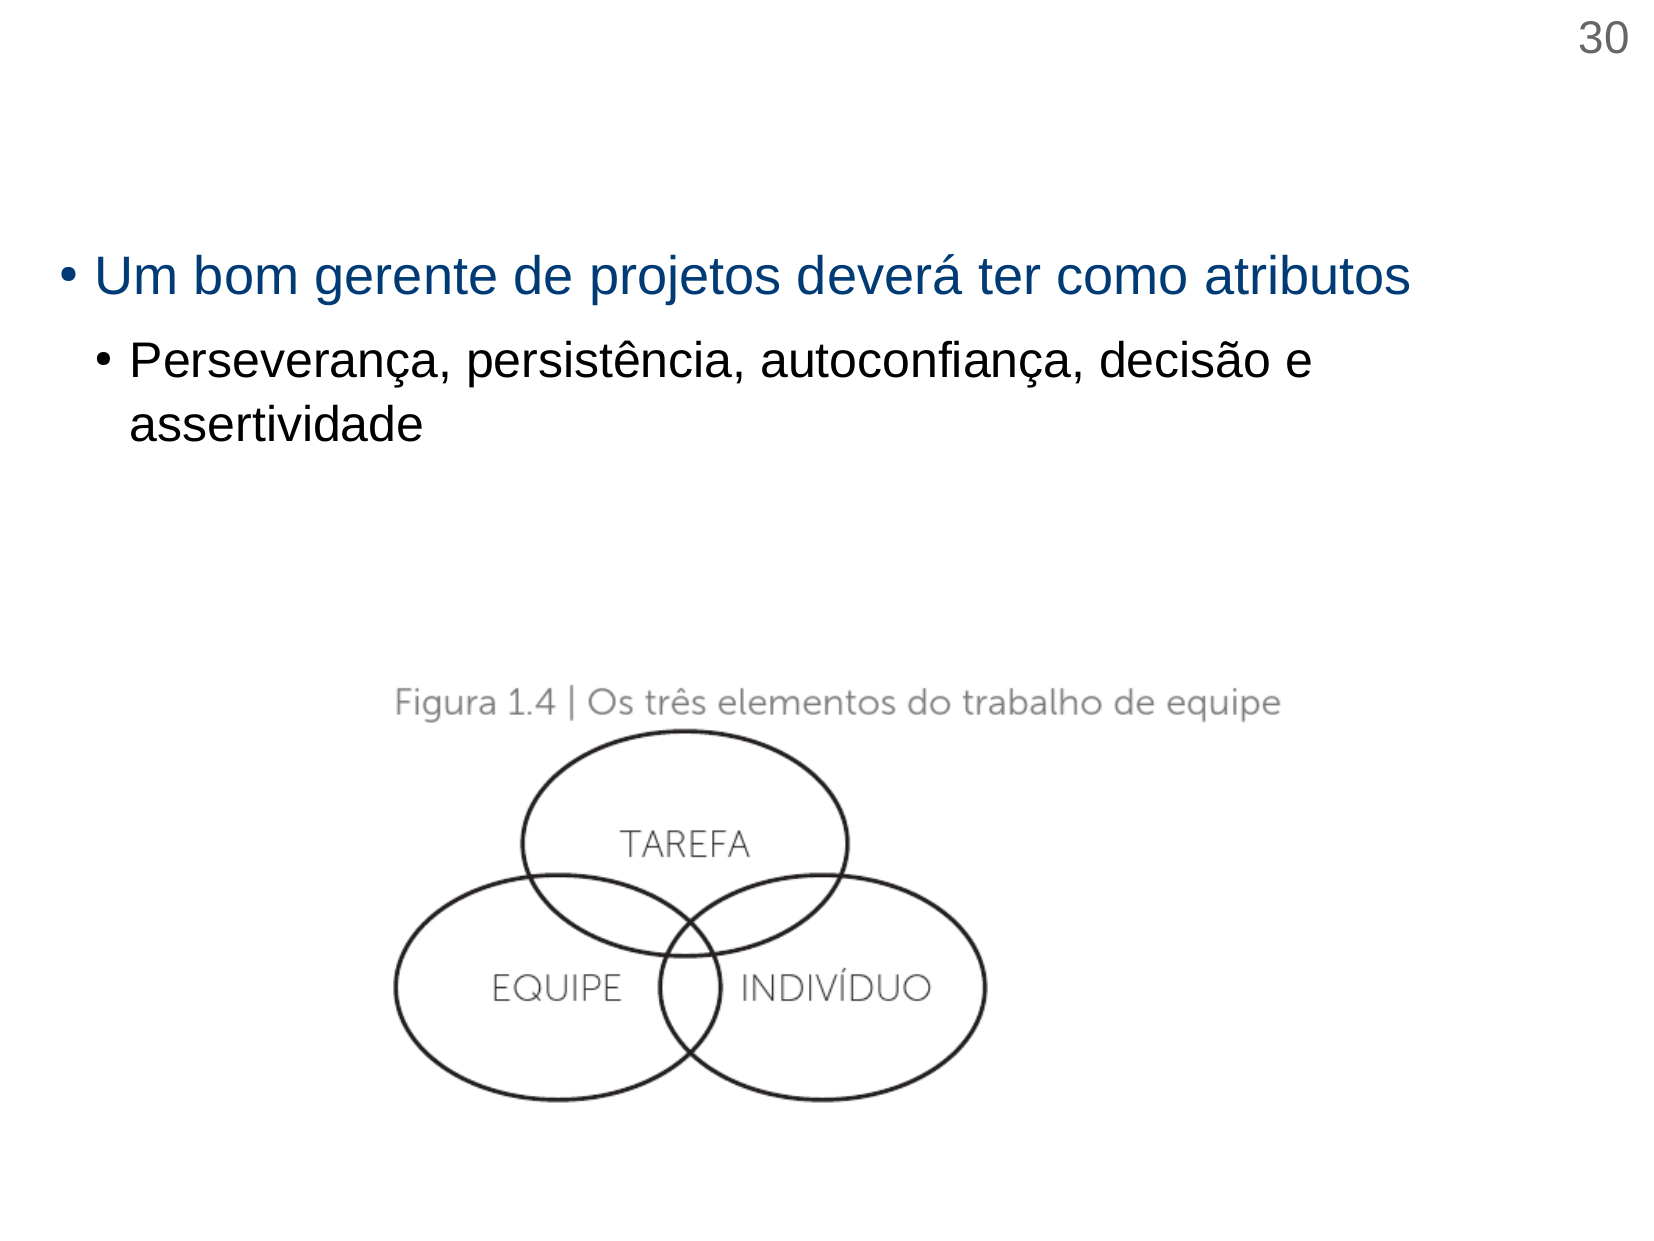

30
#
Um bom gerente de projetos deverá ter como atributos
Perseverança, persistência, autoconfiança, decisão e assertividade